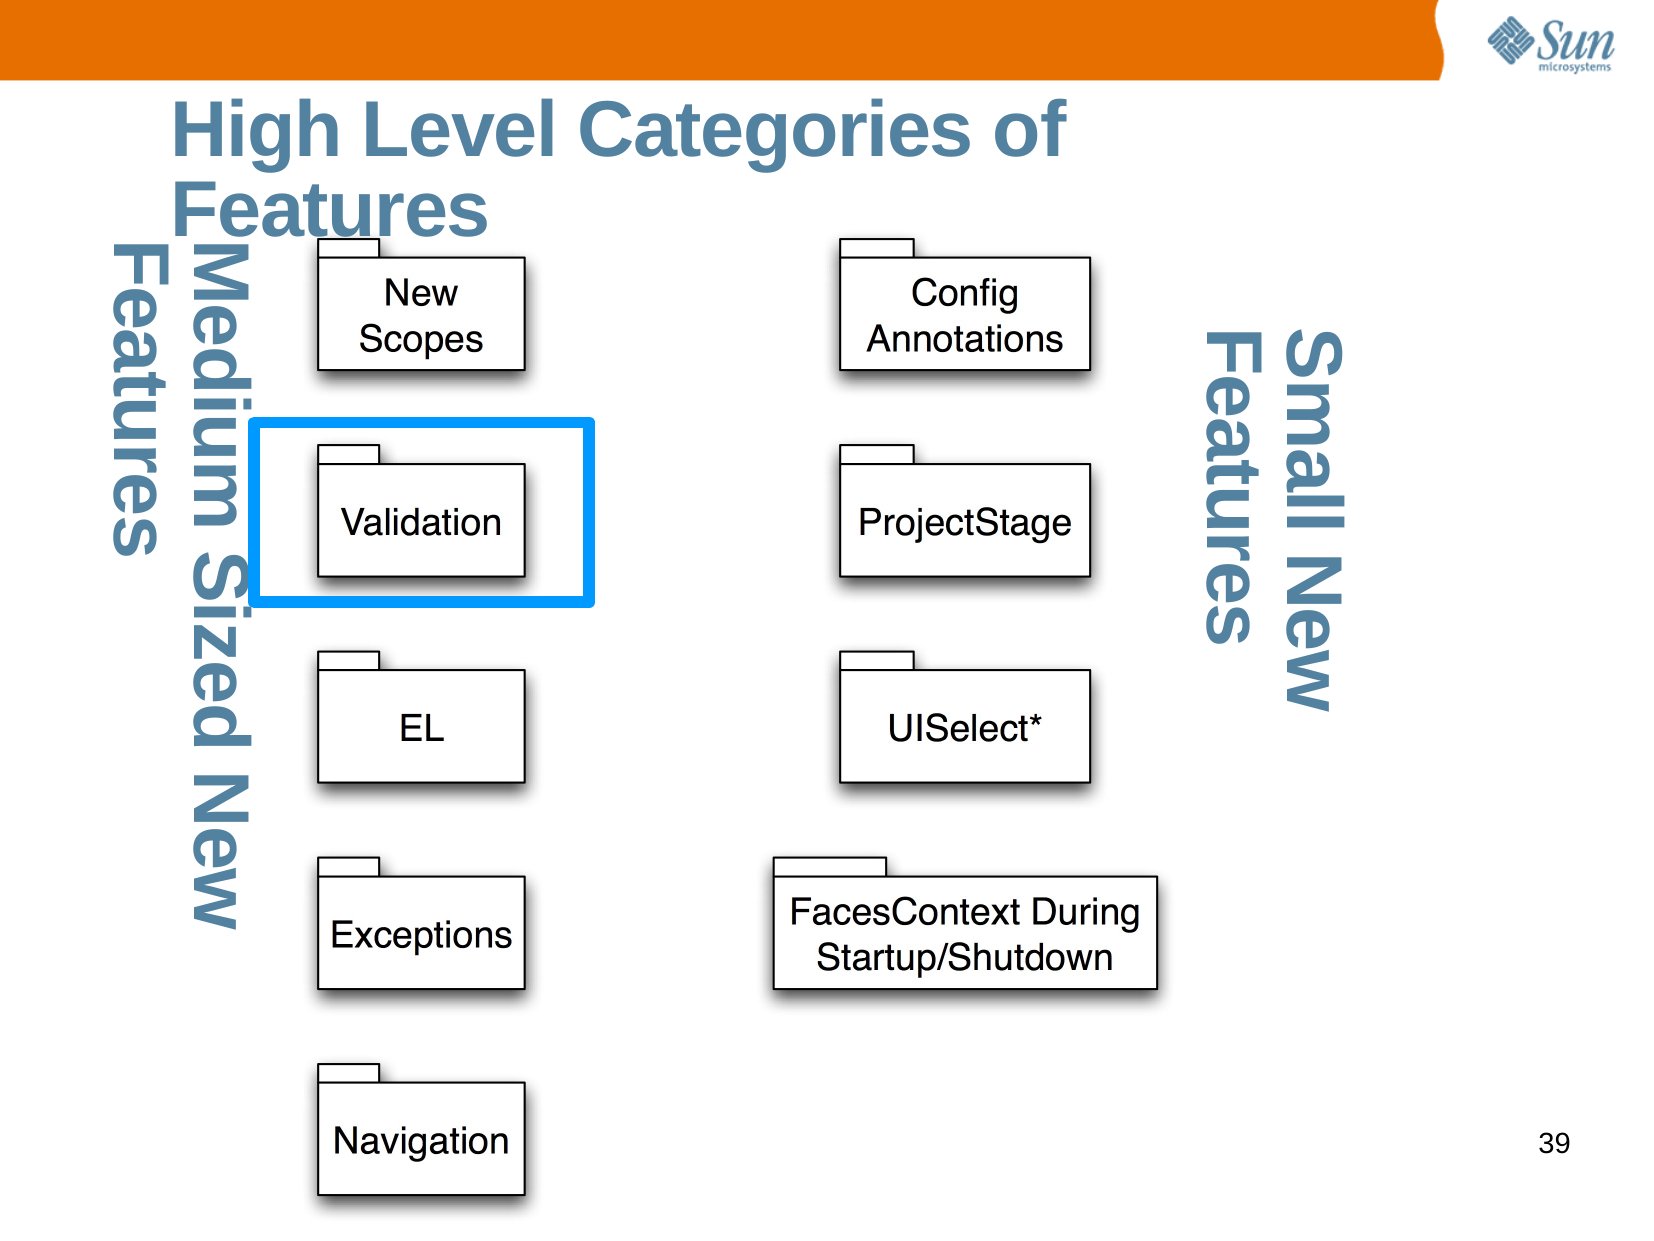

High Level Categories of Features
Small New Features
# Medium Sized New Features
39